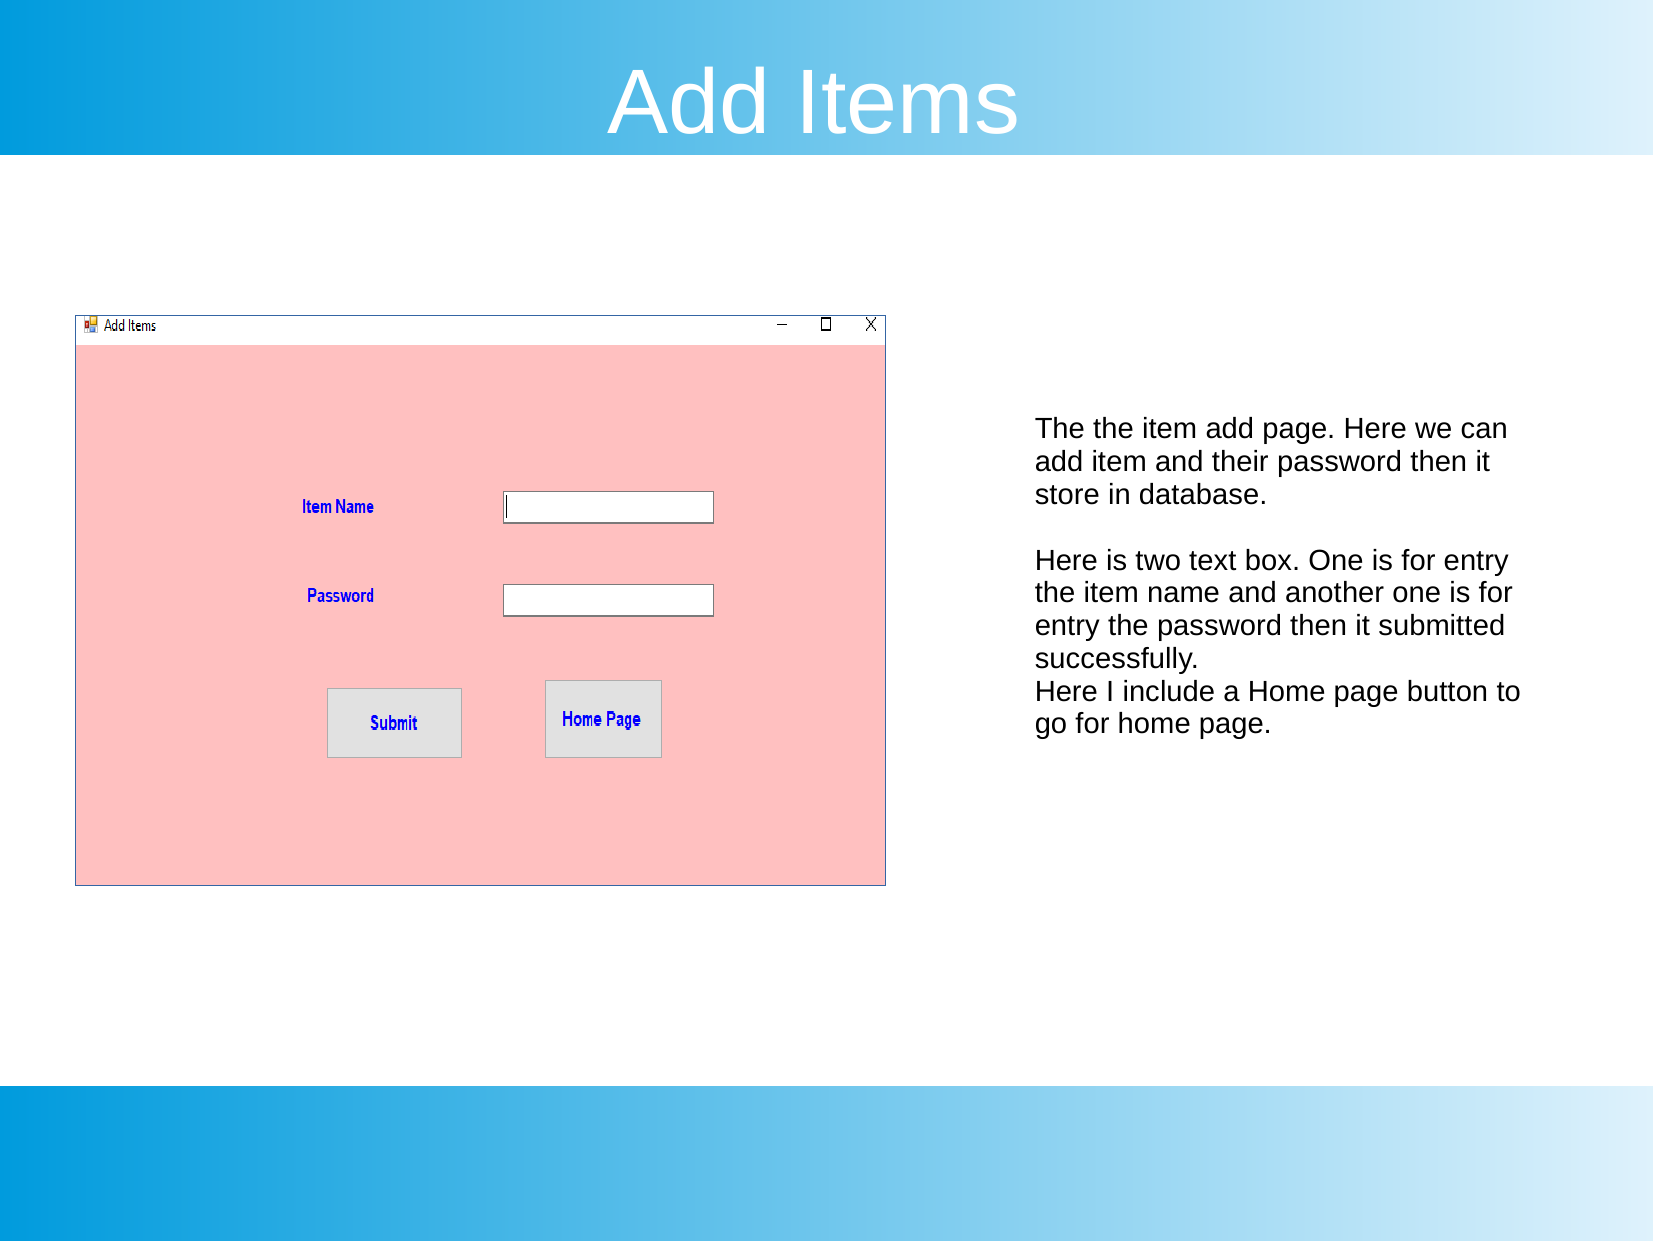

# Add Items
The the item add page. Here we can add item and their password then it store in database.
Here is two text box. One is for entry the item name and another one is for entry the password then it submitted successfully.
Here I include a Home page button to go for home page.